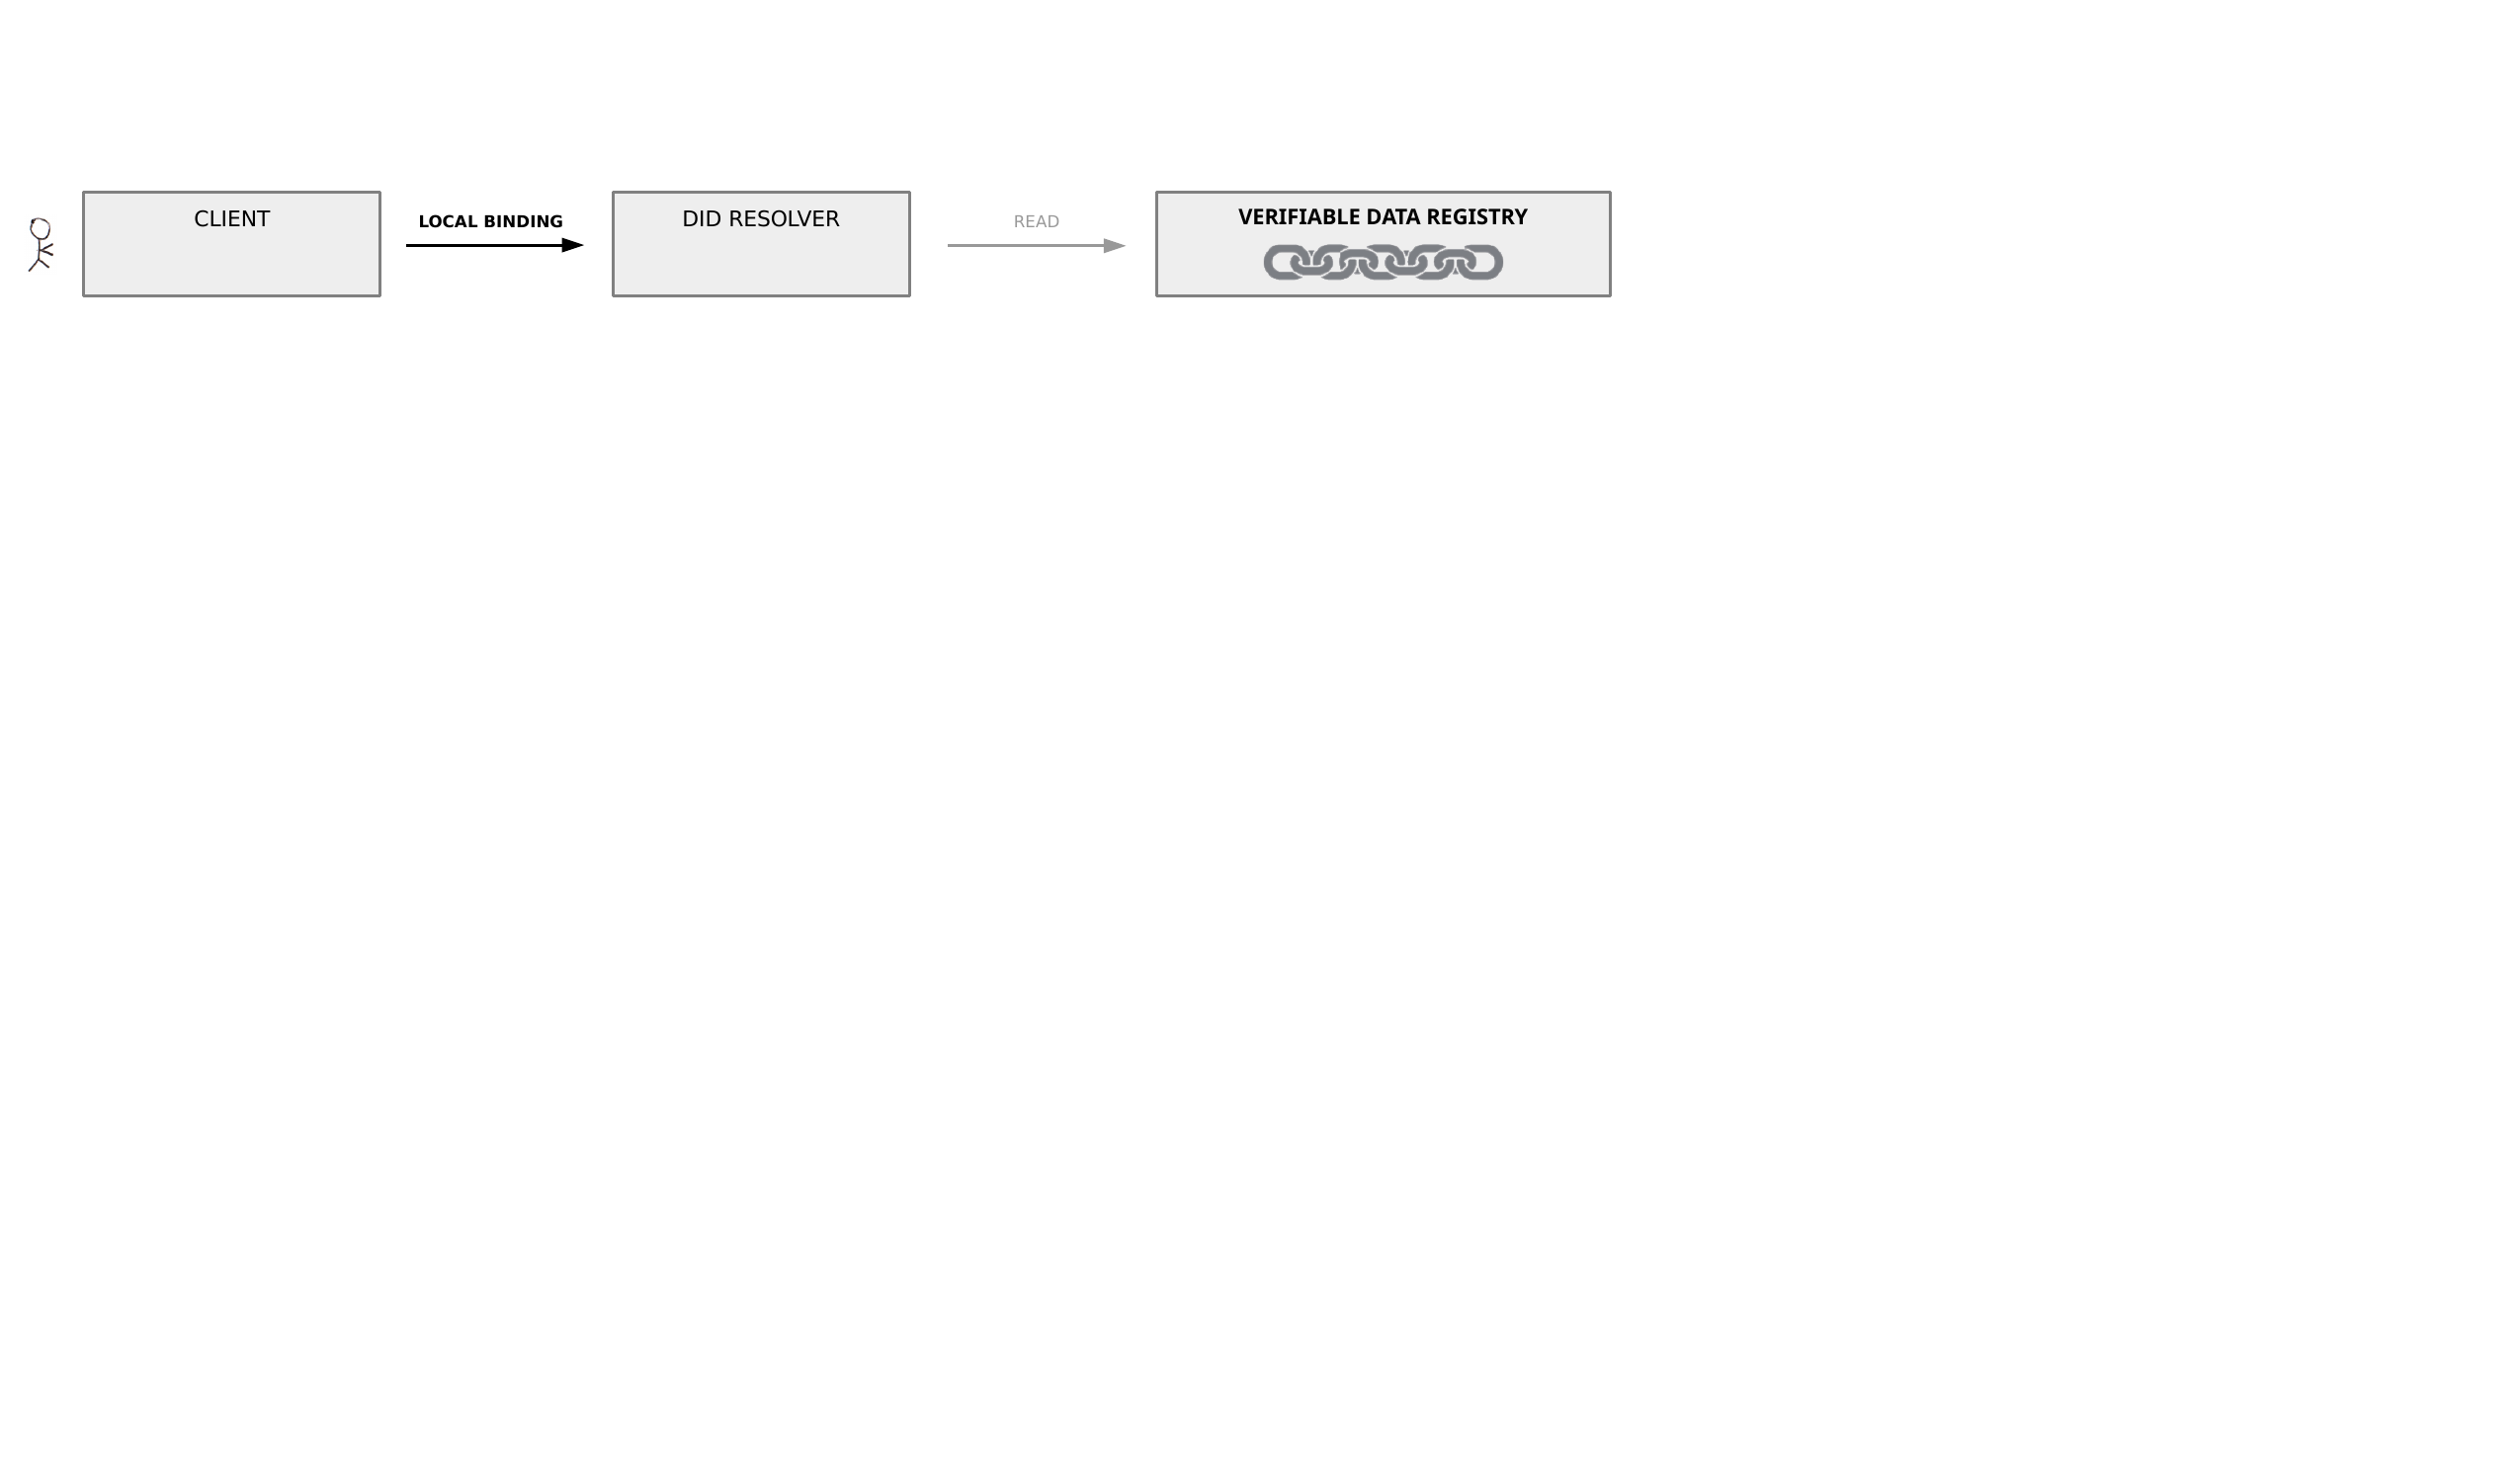

CLIENT
DID RESOLVER
VERIFIABLE DATA REGISTRY
LOCAL BINDING
READ